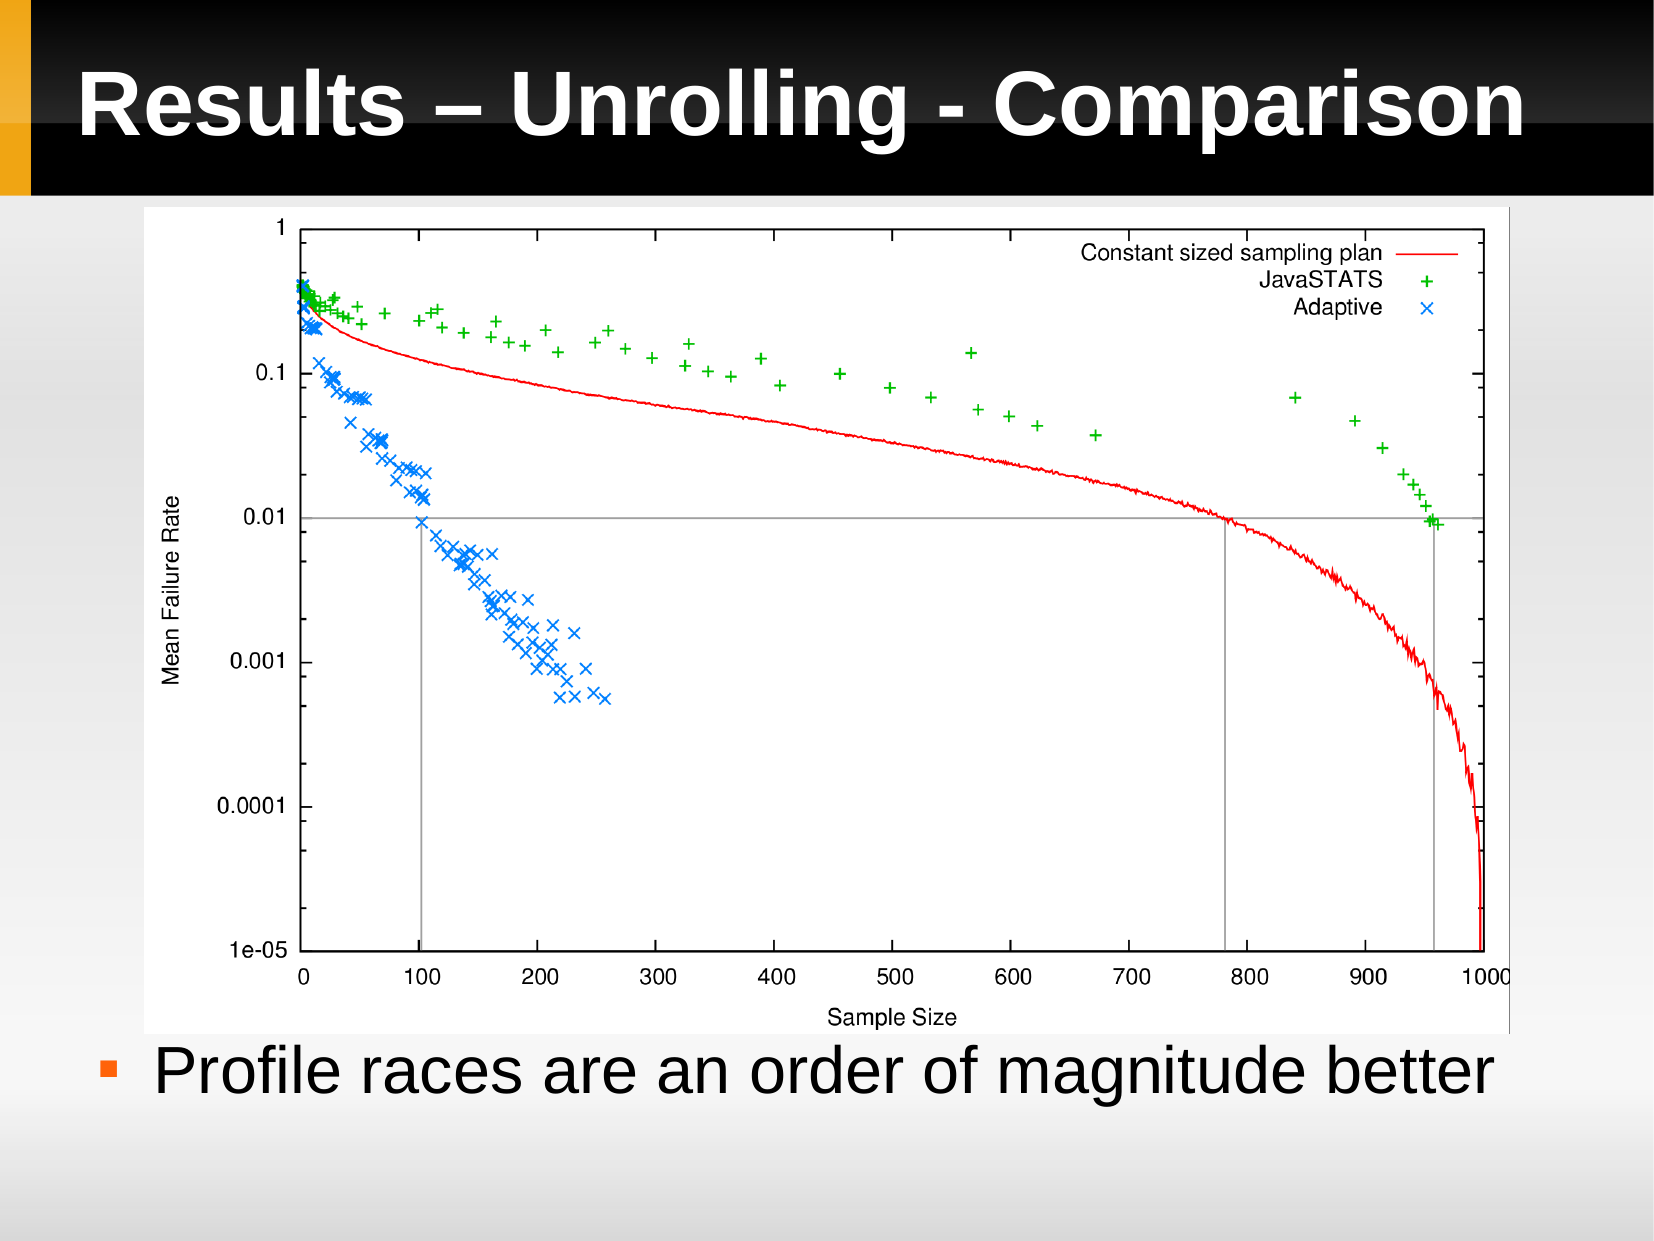

# Results – Unrolling - Comparison
Profile races are an order of magnitude better